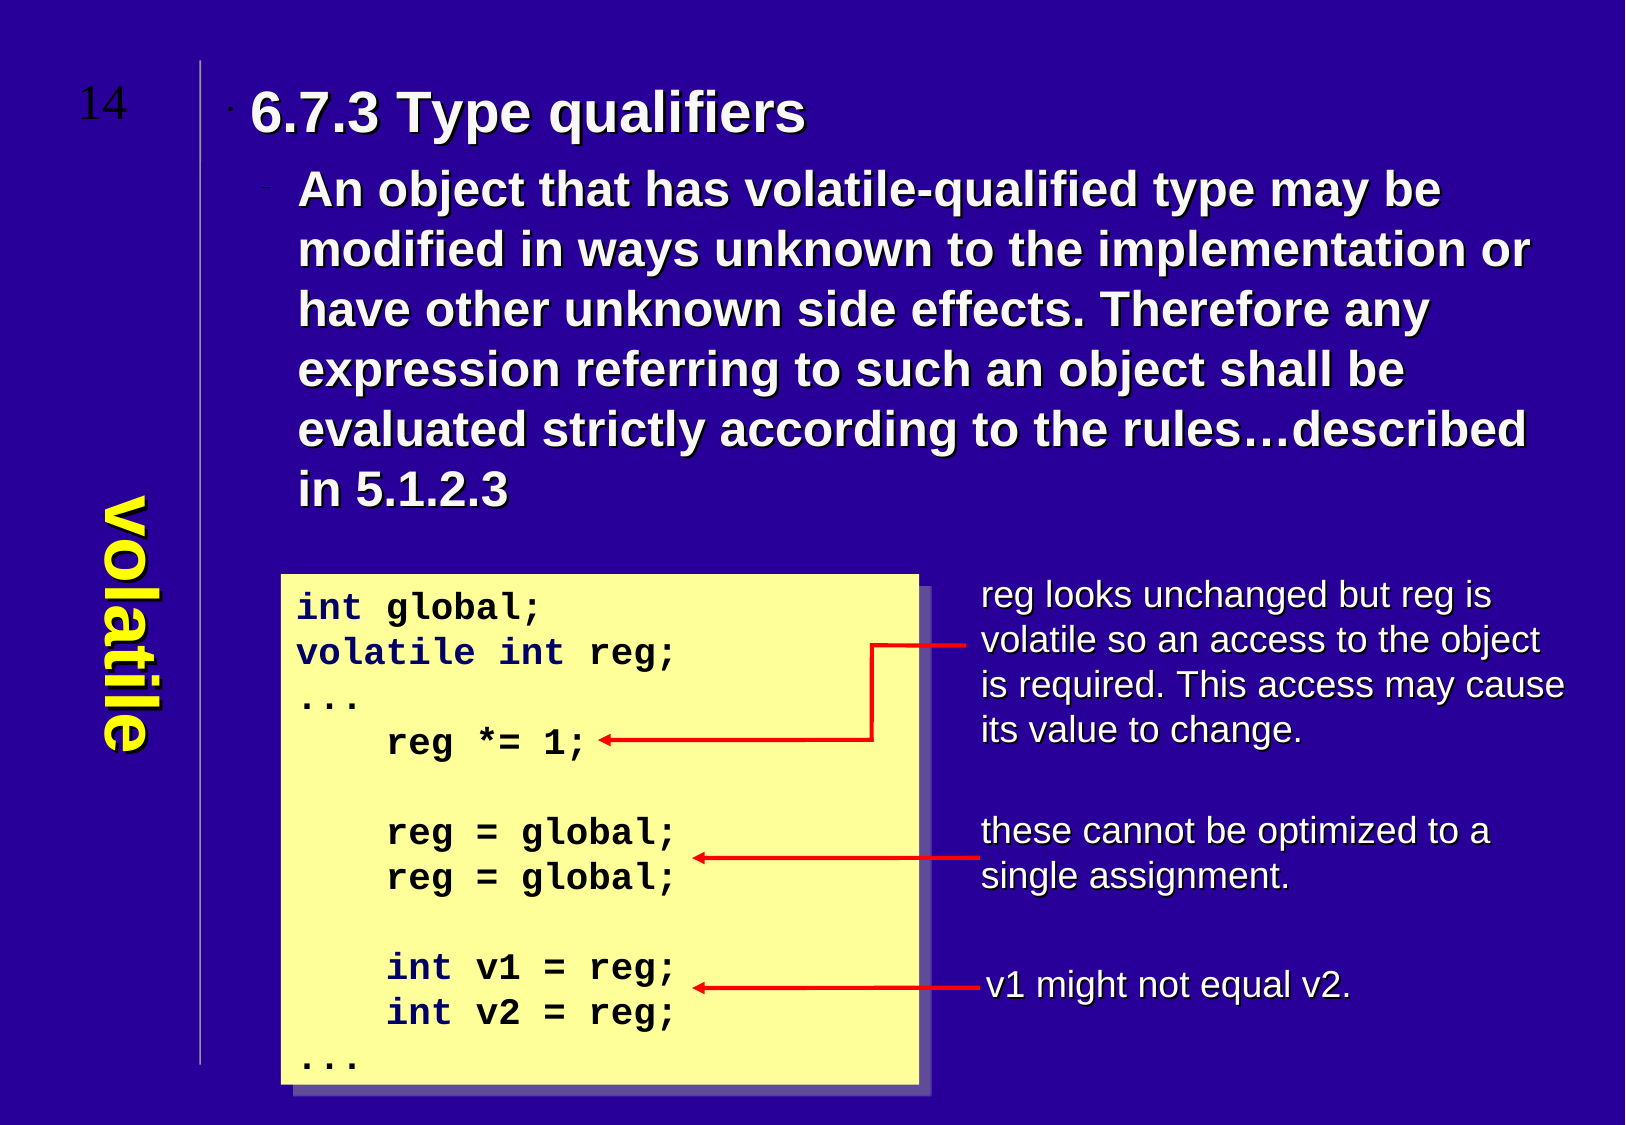

14
 6.7.3 Type qualifiers
An object that has volatile-qualified type may be modified in ways unknown to the implementation or have other unknown side effects. Therefore any expression referring to such an object shall be evaluated strictly according to the rules…described in 5.1.2.3
# volatile
reg looks unchanged but reg is volatile so an access to the object is required. This access may cause its value to change.
int global;
volatile int reg;
...
 reg *= 1;
 reg = global;
 reg = global;
 int v1 = reg;
 int v2 = reg;
...
these cannot be optimized to a
single assignment.
v1 might not equal v2.